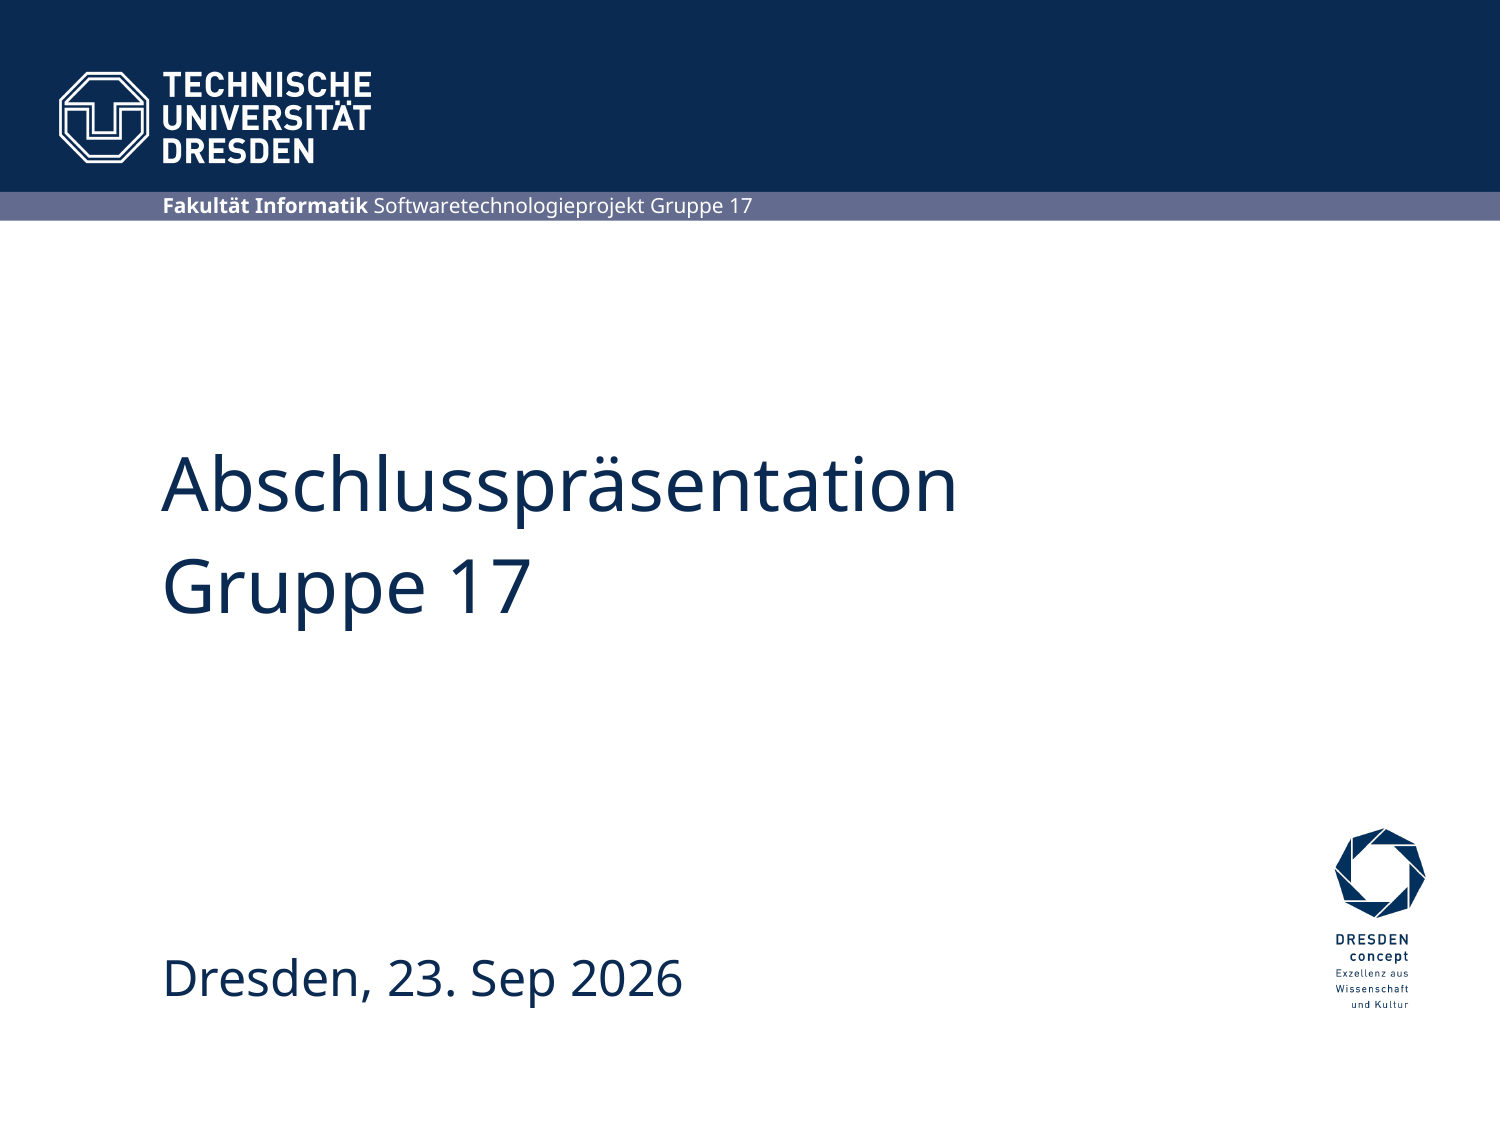

Fakultät Informatik Softwaretechnologieprojekt Gruppe 17
# Abschlusspräsentation Gruppe 17
Dresden,